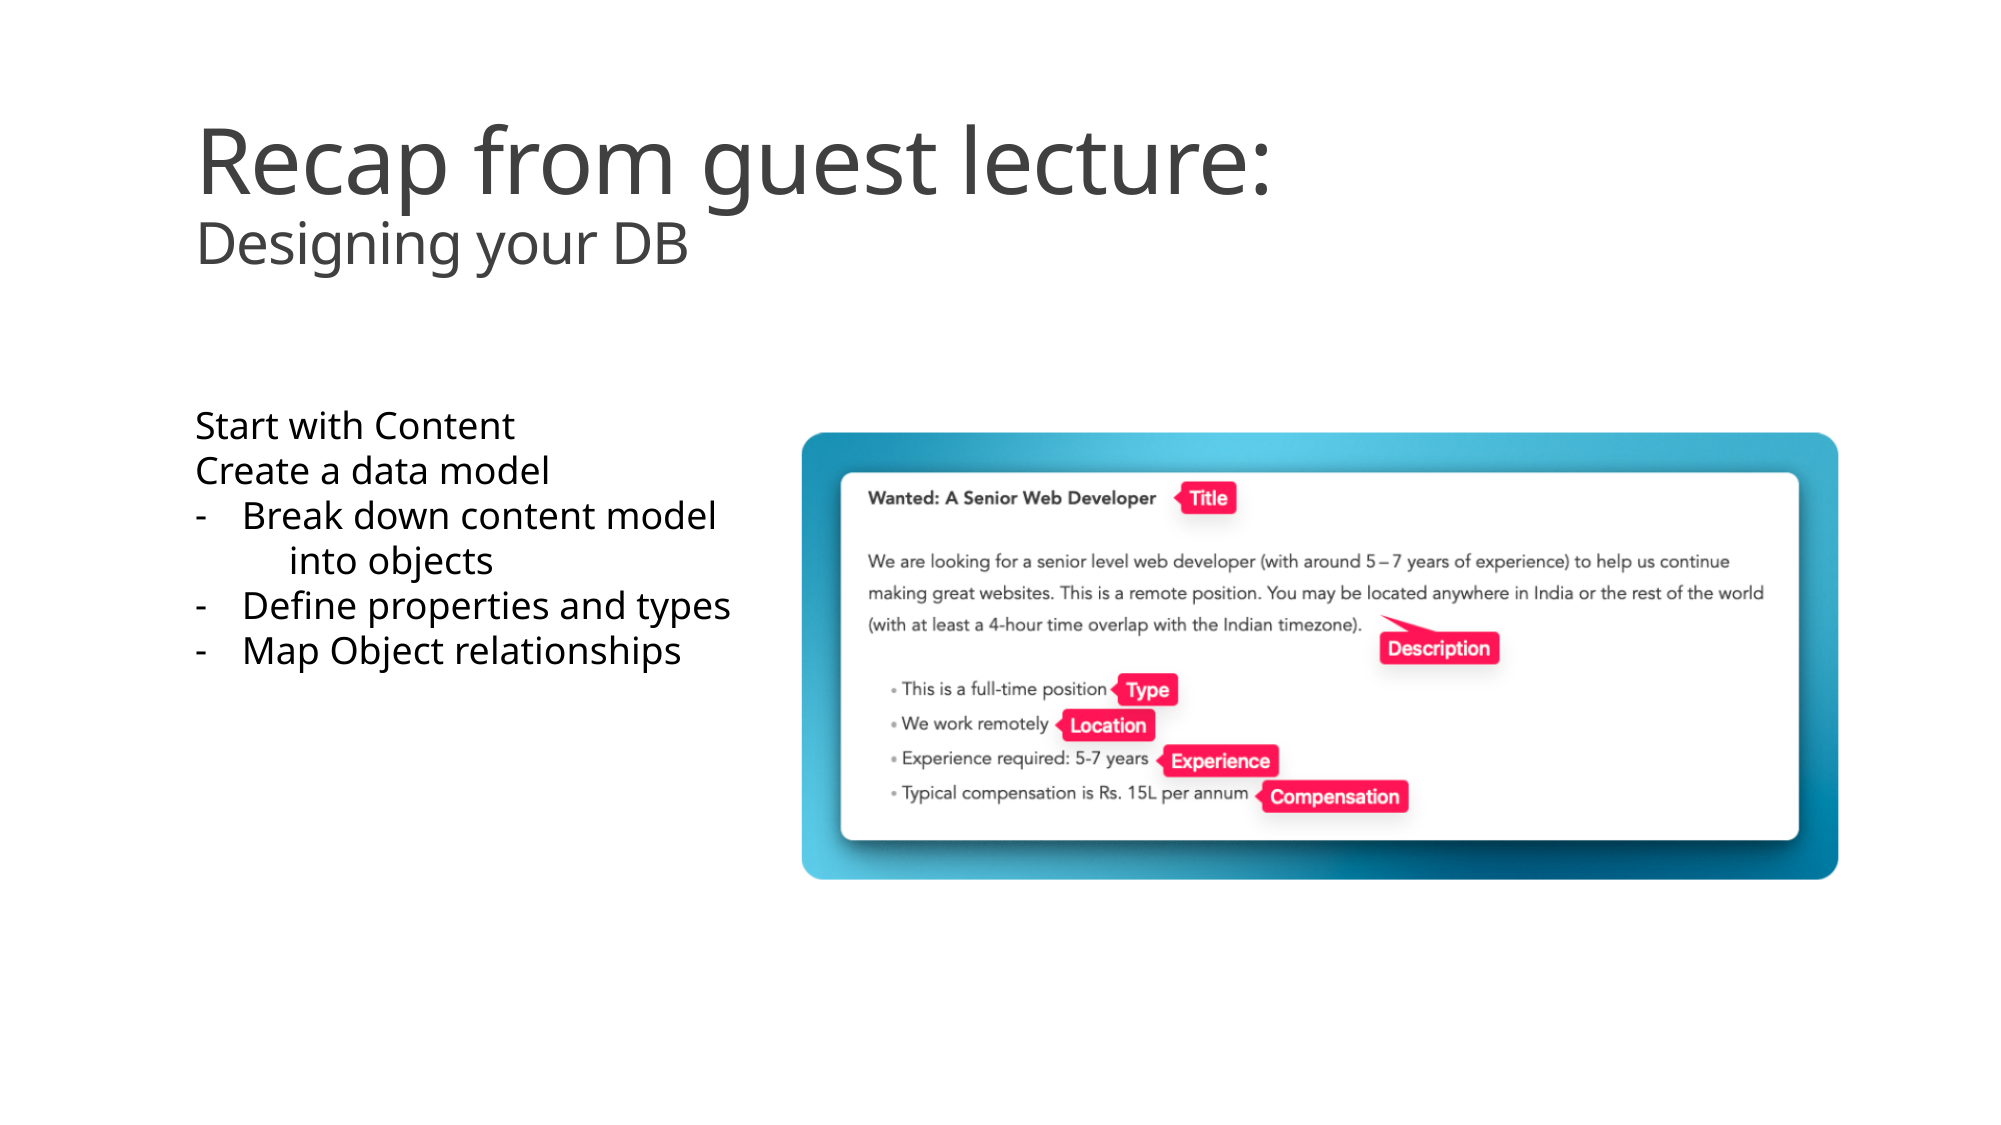

# Recap from guest lecture: Designing your DB
Start with Content
Create a data model
Break down content model into objects
Define properties and types
Map Object relationships